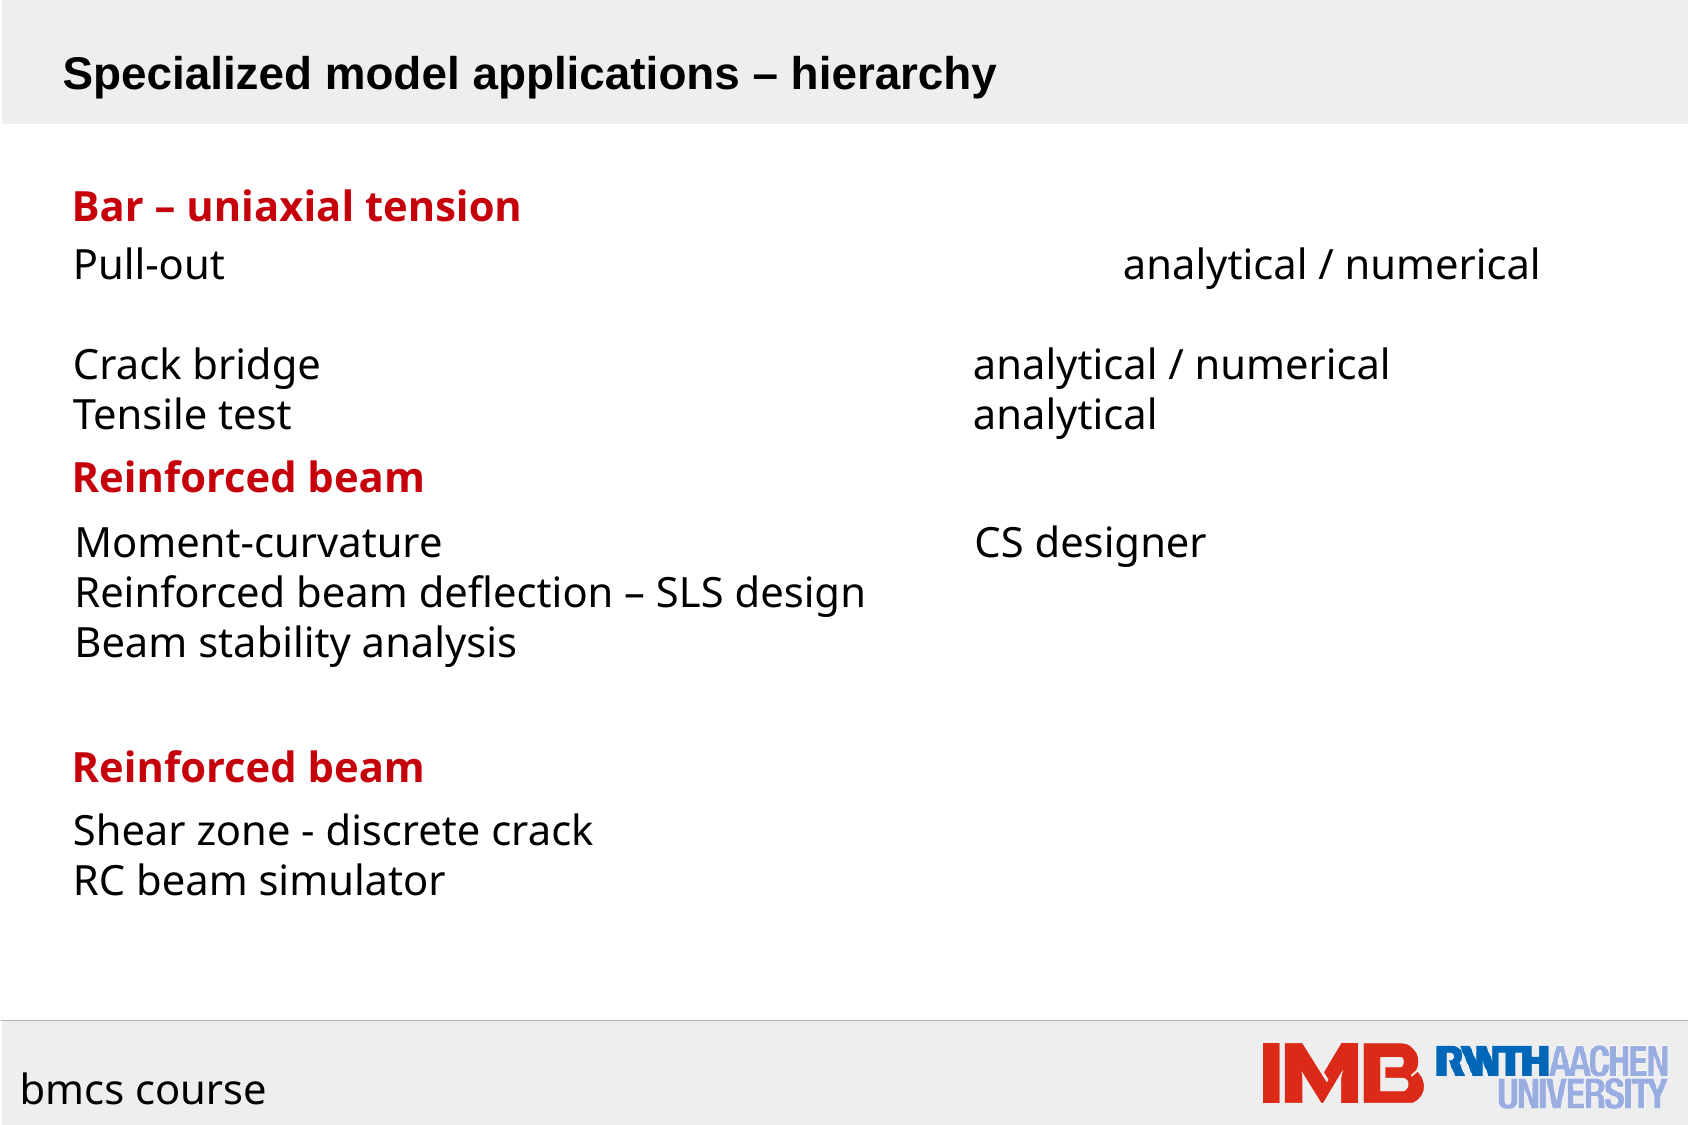

# Specialized model applications – hierarchy
Bar – uniaxial tension
Pull-out						analytical / numerical
Crack bridge					analytical / numerical
Tensile test					analytical
Reinforced beam
Moment-curvature				CS designer
Reinforced beam deflection – SLS design
Beam stability analysis
Reinforced beam
Shear zone - discrete crack
RC beam simulator